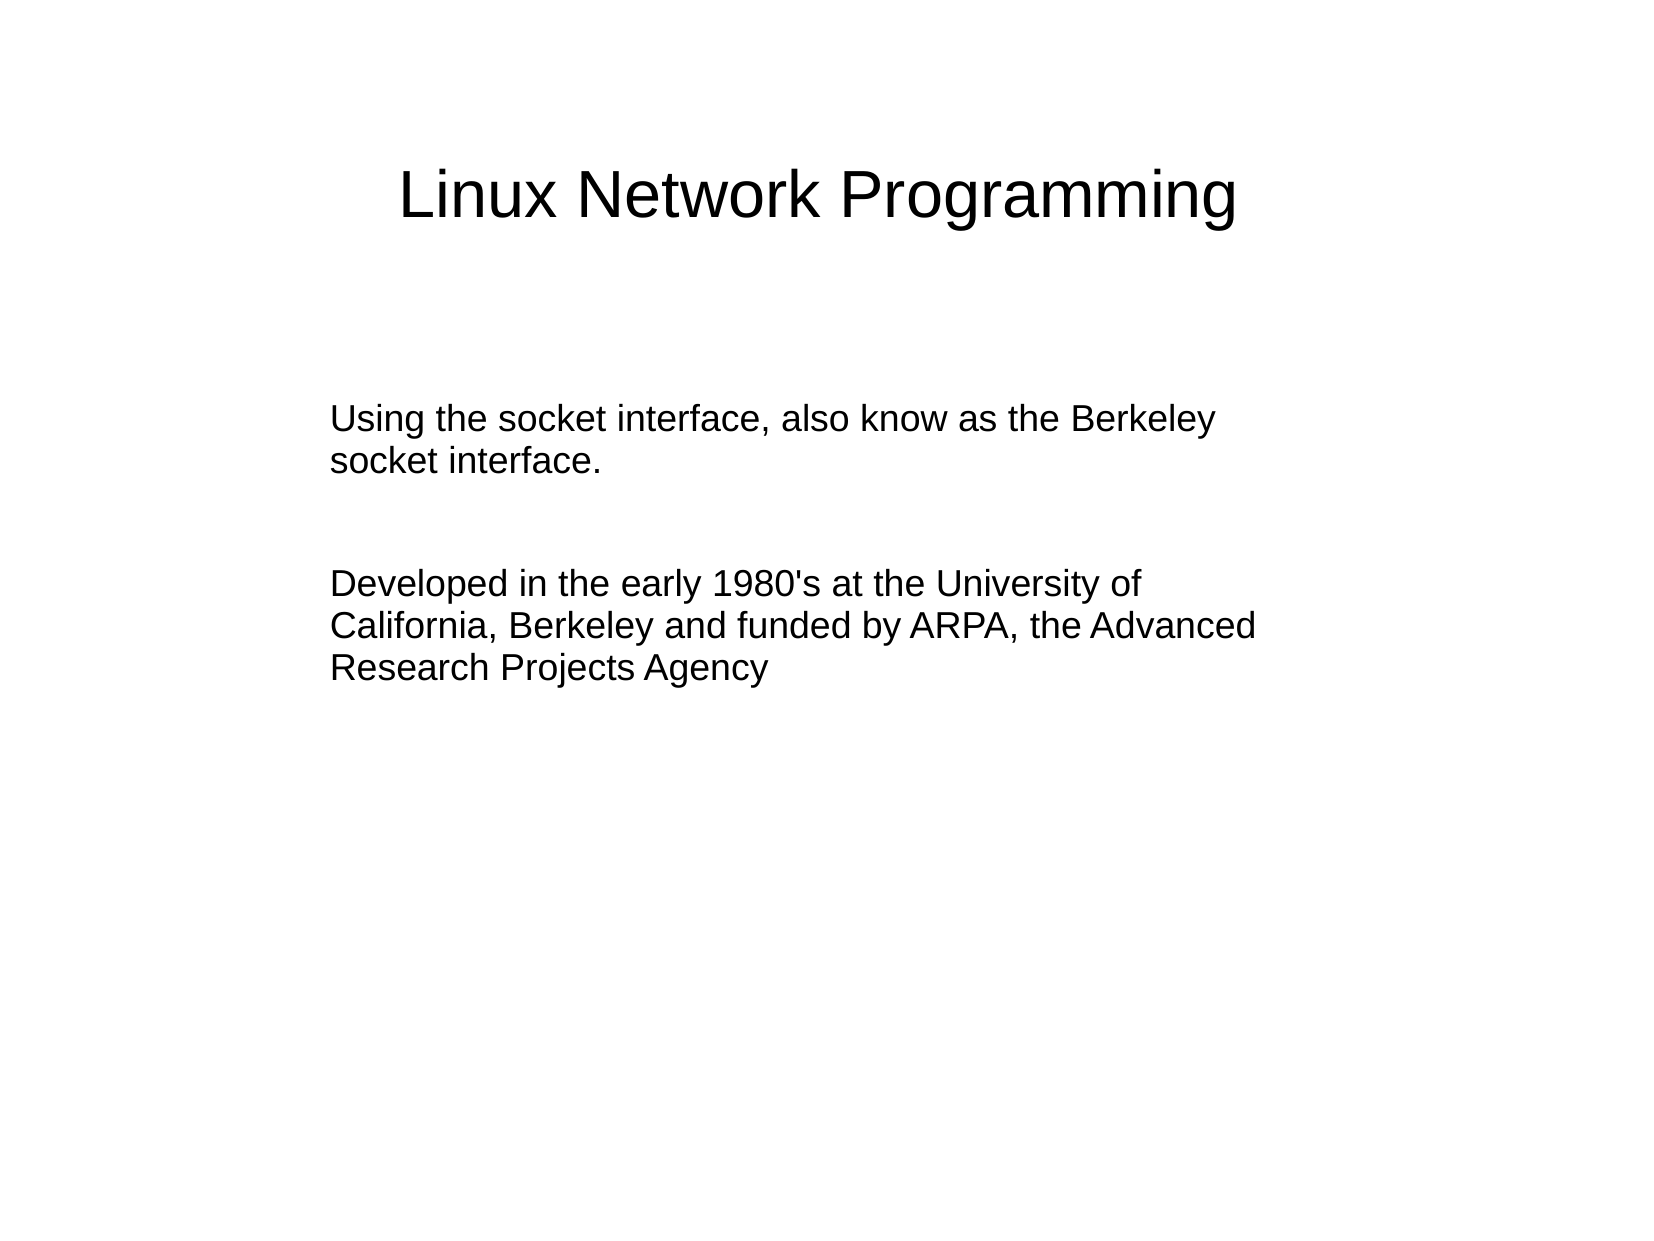

Linux Network Programming
Using the socket interface, also know as the Berkeley socket interface.
Developed in the early 1980's at the University of California, Berkeley and funded by ARPA, the Advanced Research Projects Agency